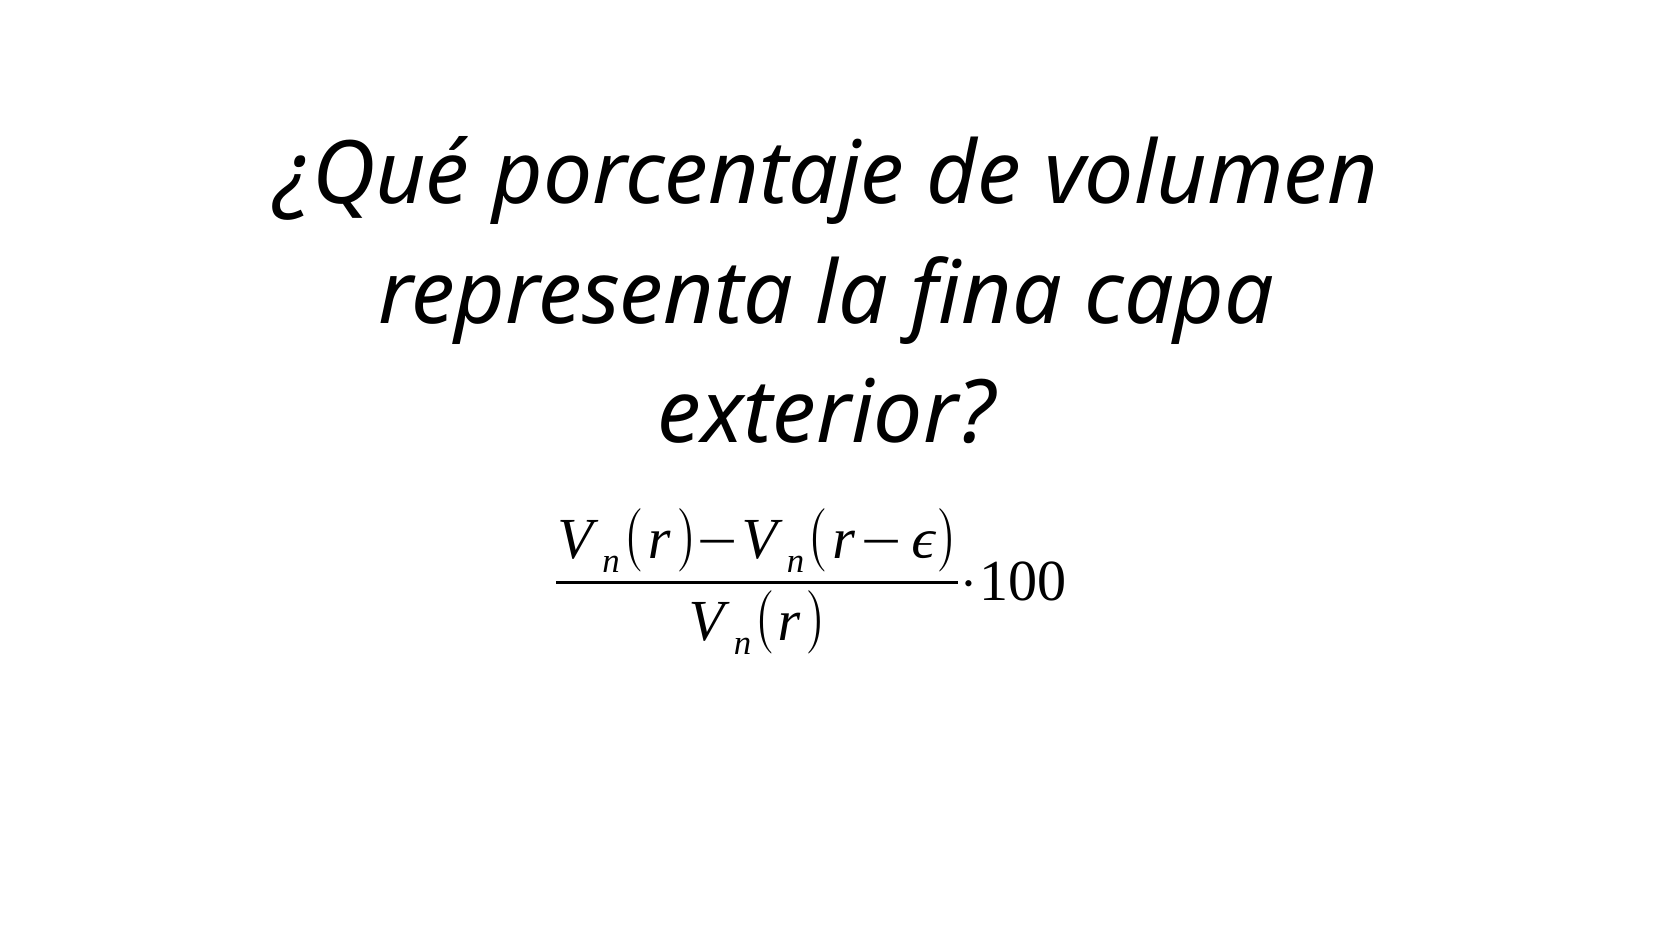

¿Qué porcentaje de volumen representa la fina capa exterior?